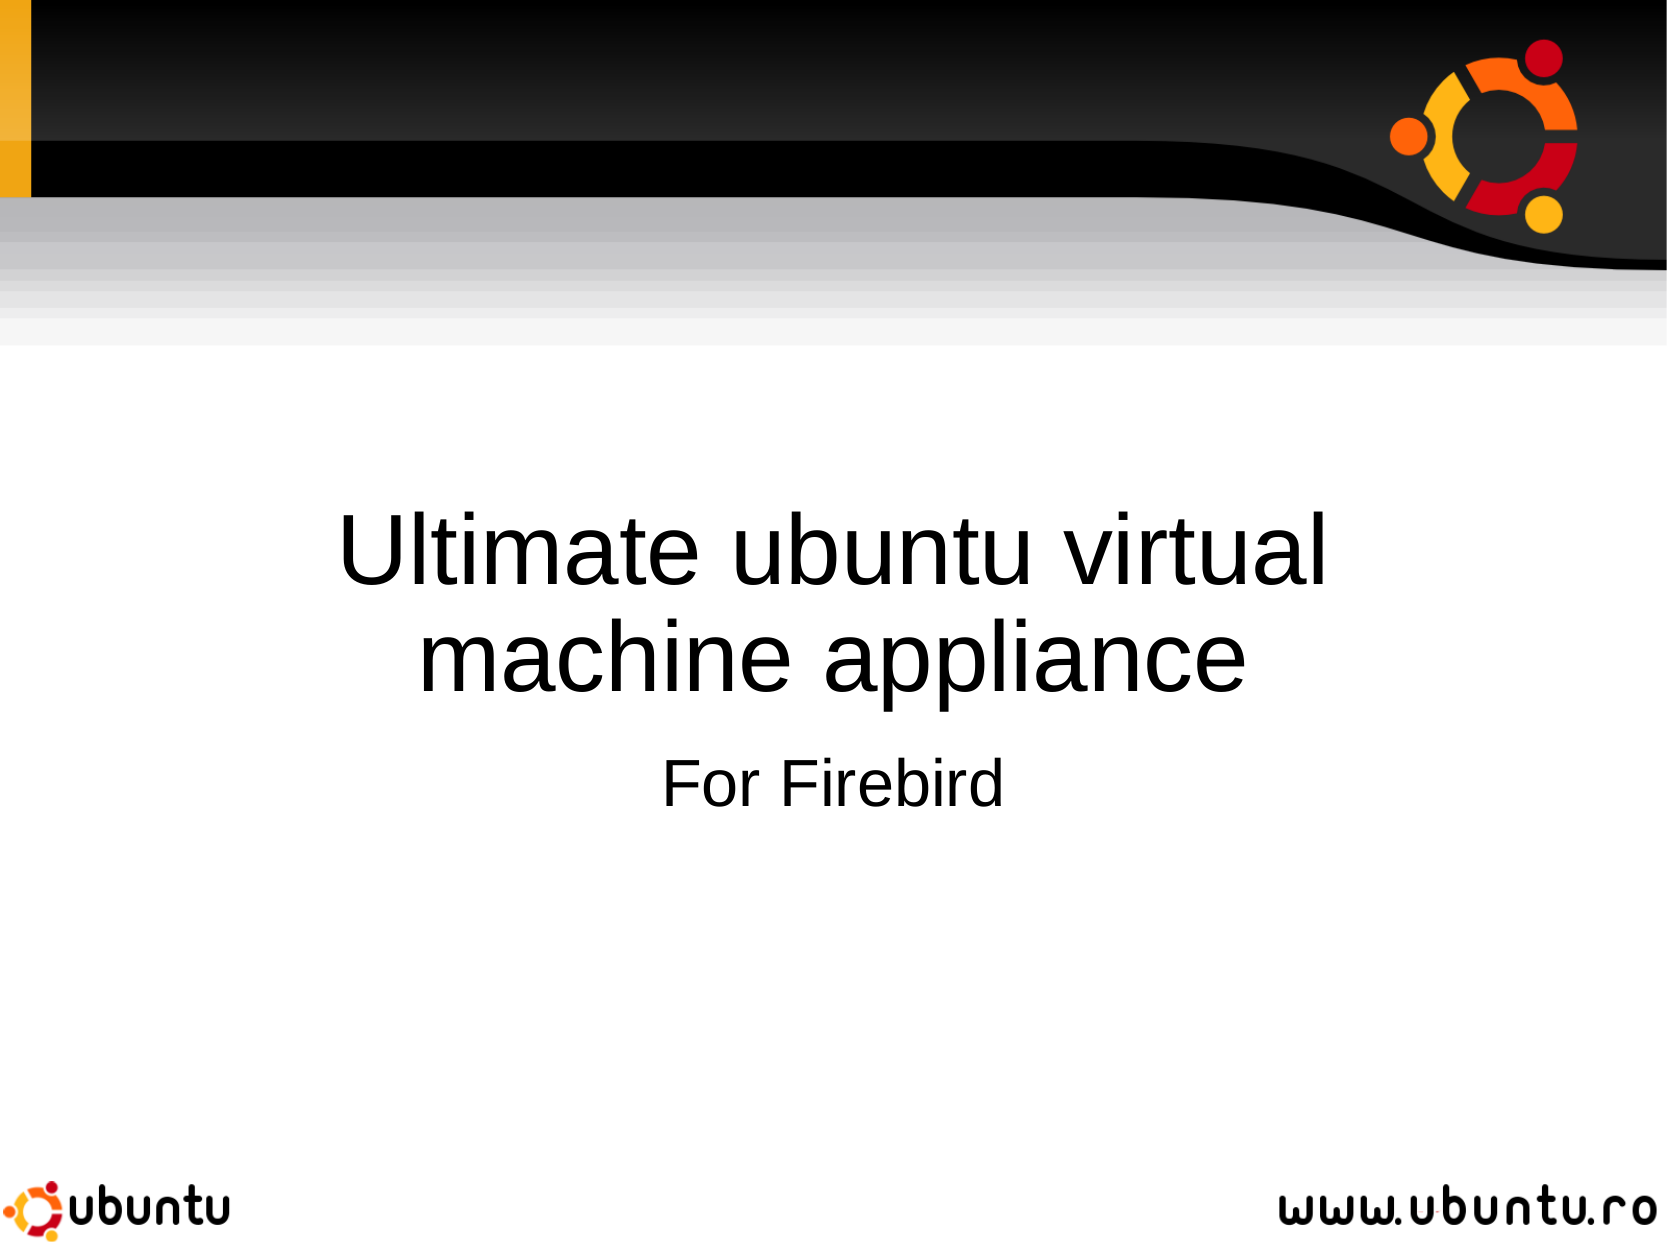

# Ultimate ubuntu virtual machine appliance
For Firebird